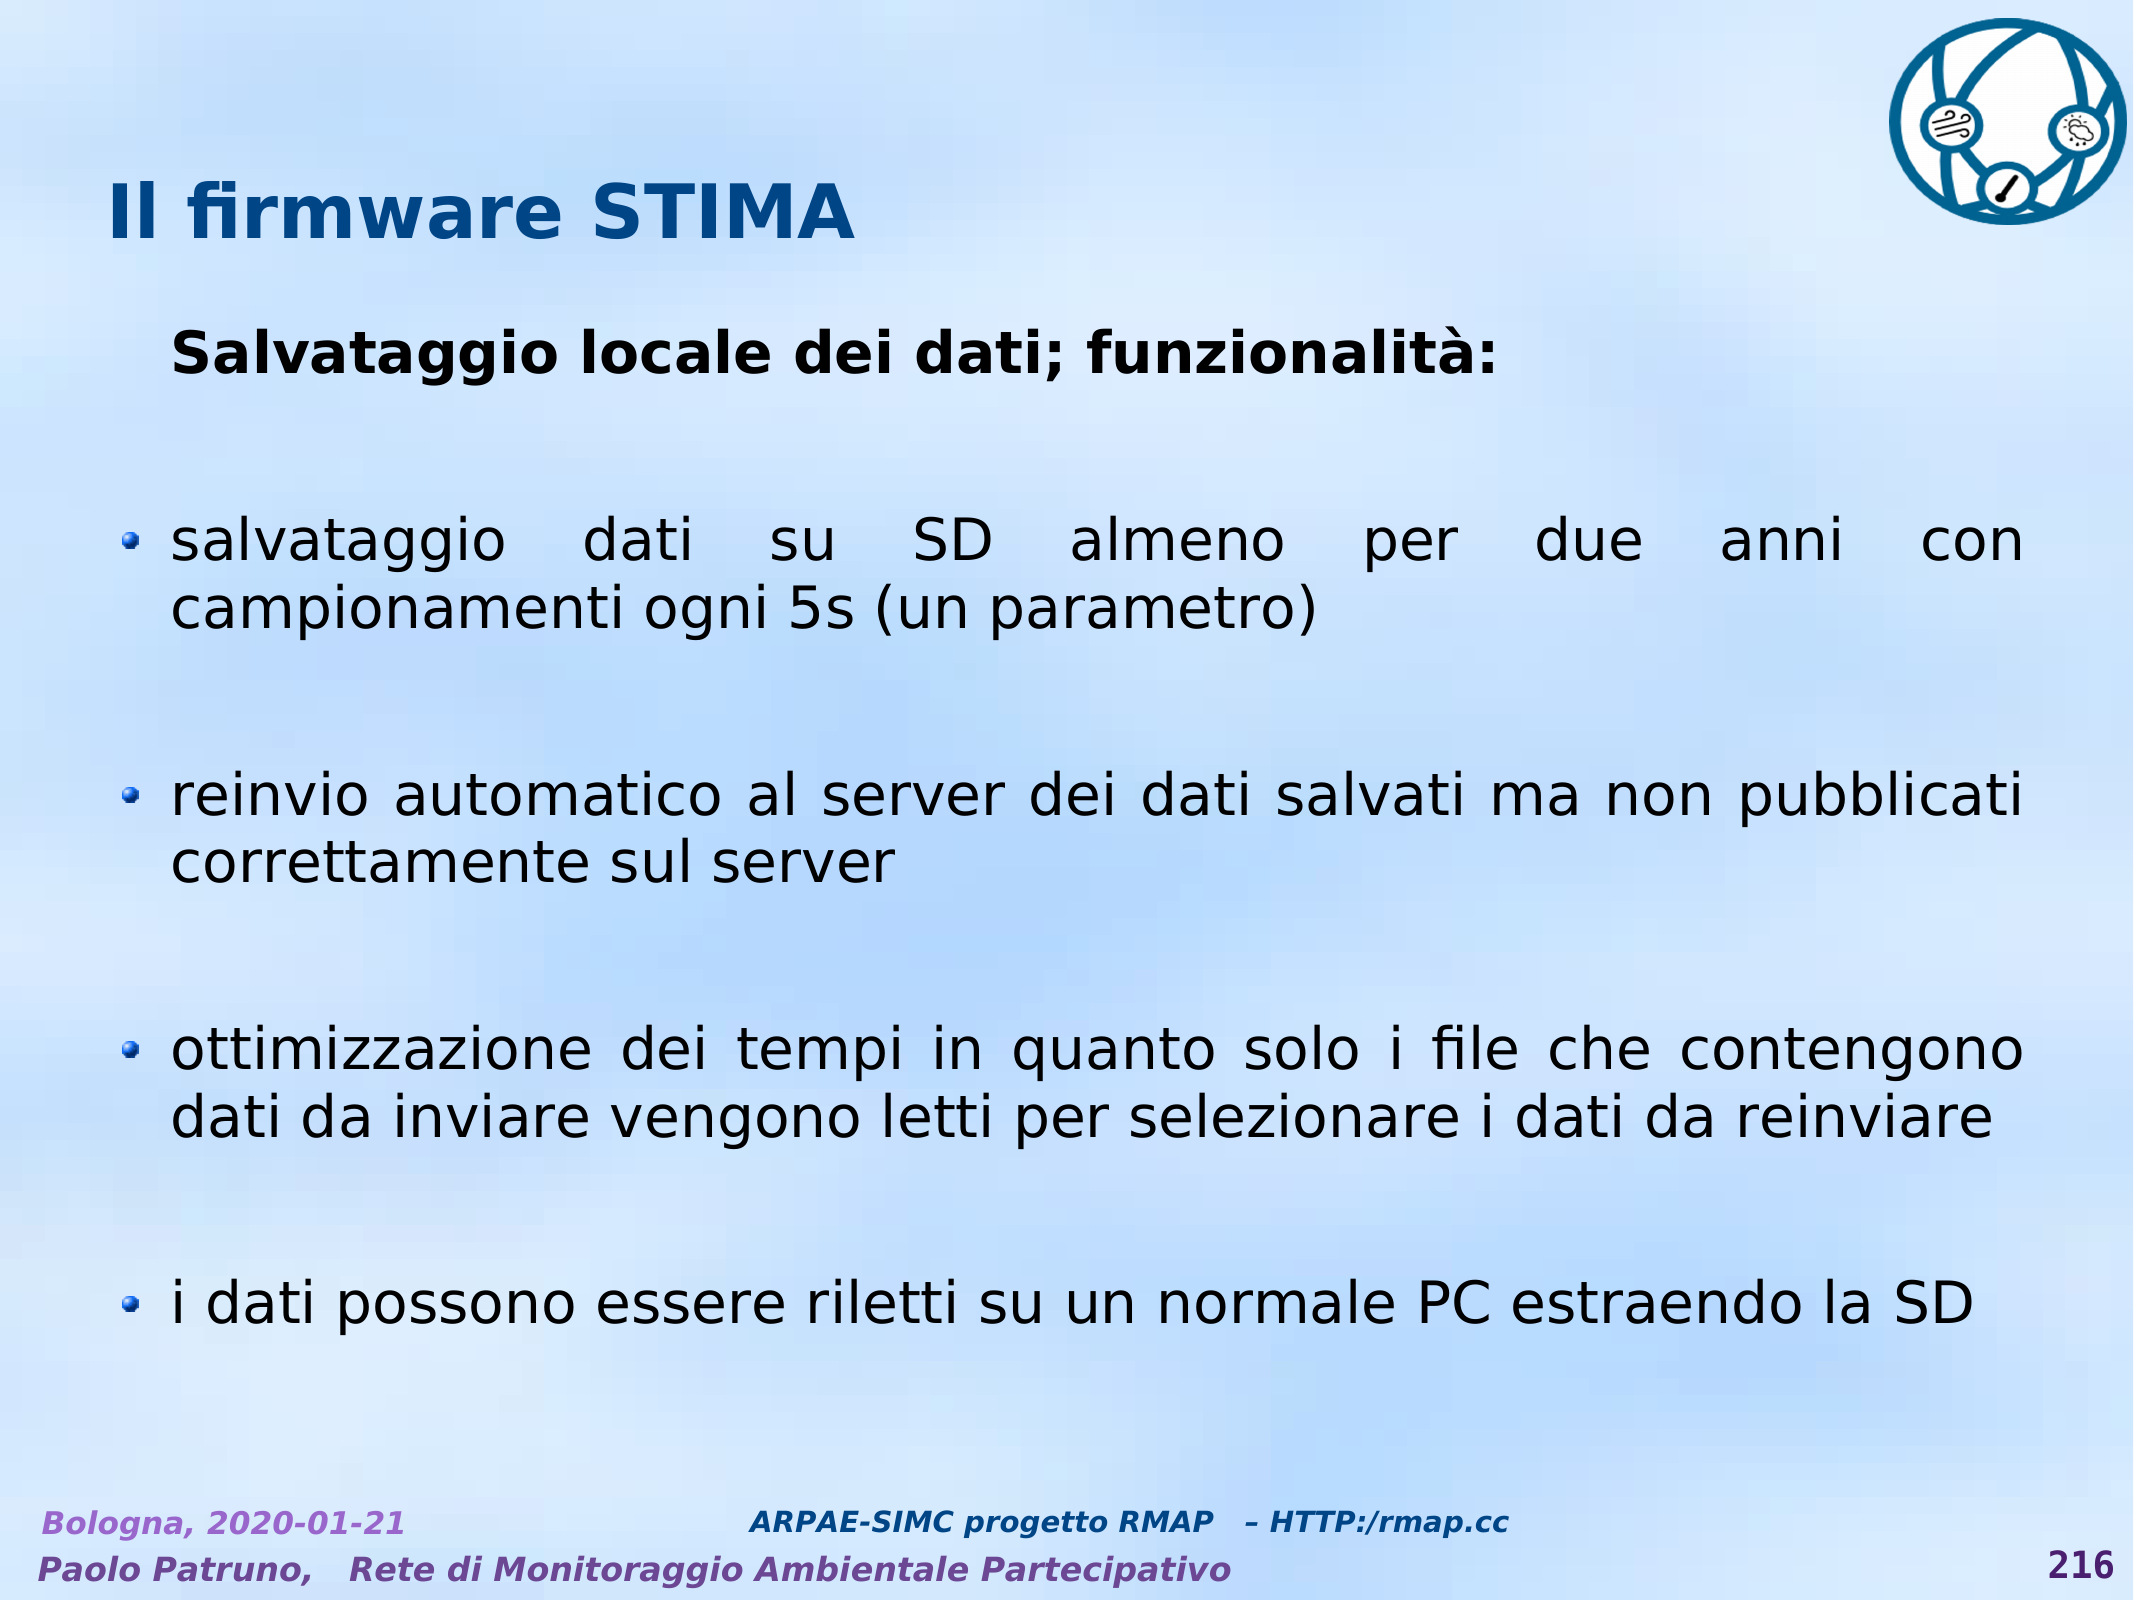

# Il firmware STIMA
Salvataggio locale dei dati; funzionalità:
salvataggio dati su SD almeno per due anni con campionamenti ogni 5s (un parametro)
reinvio automatico al server dei dati salvati ma non pubblicati correttamente sul server
ottimizzazione dei tempi in quanto solo i file che contengono dati da inviare vengono letti per selezionare i dati da reinviare
i dati possono essere riletti su un normale PC estraendo la SD